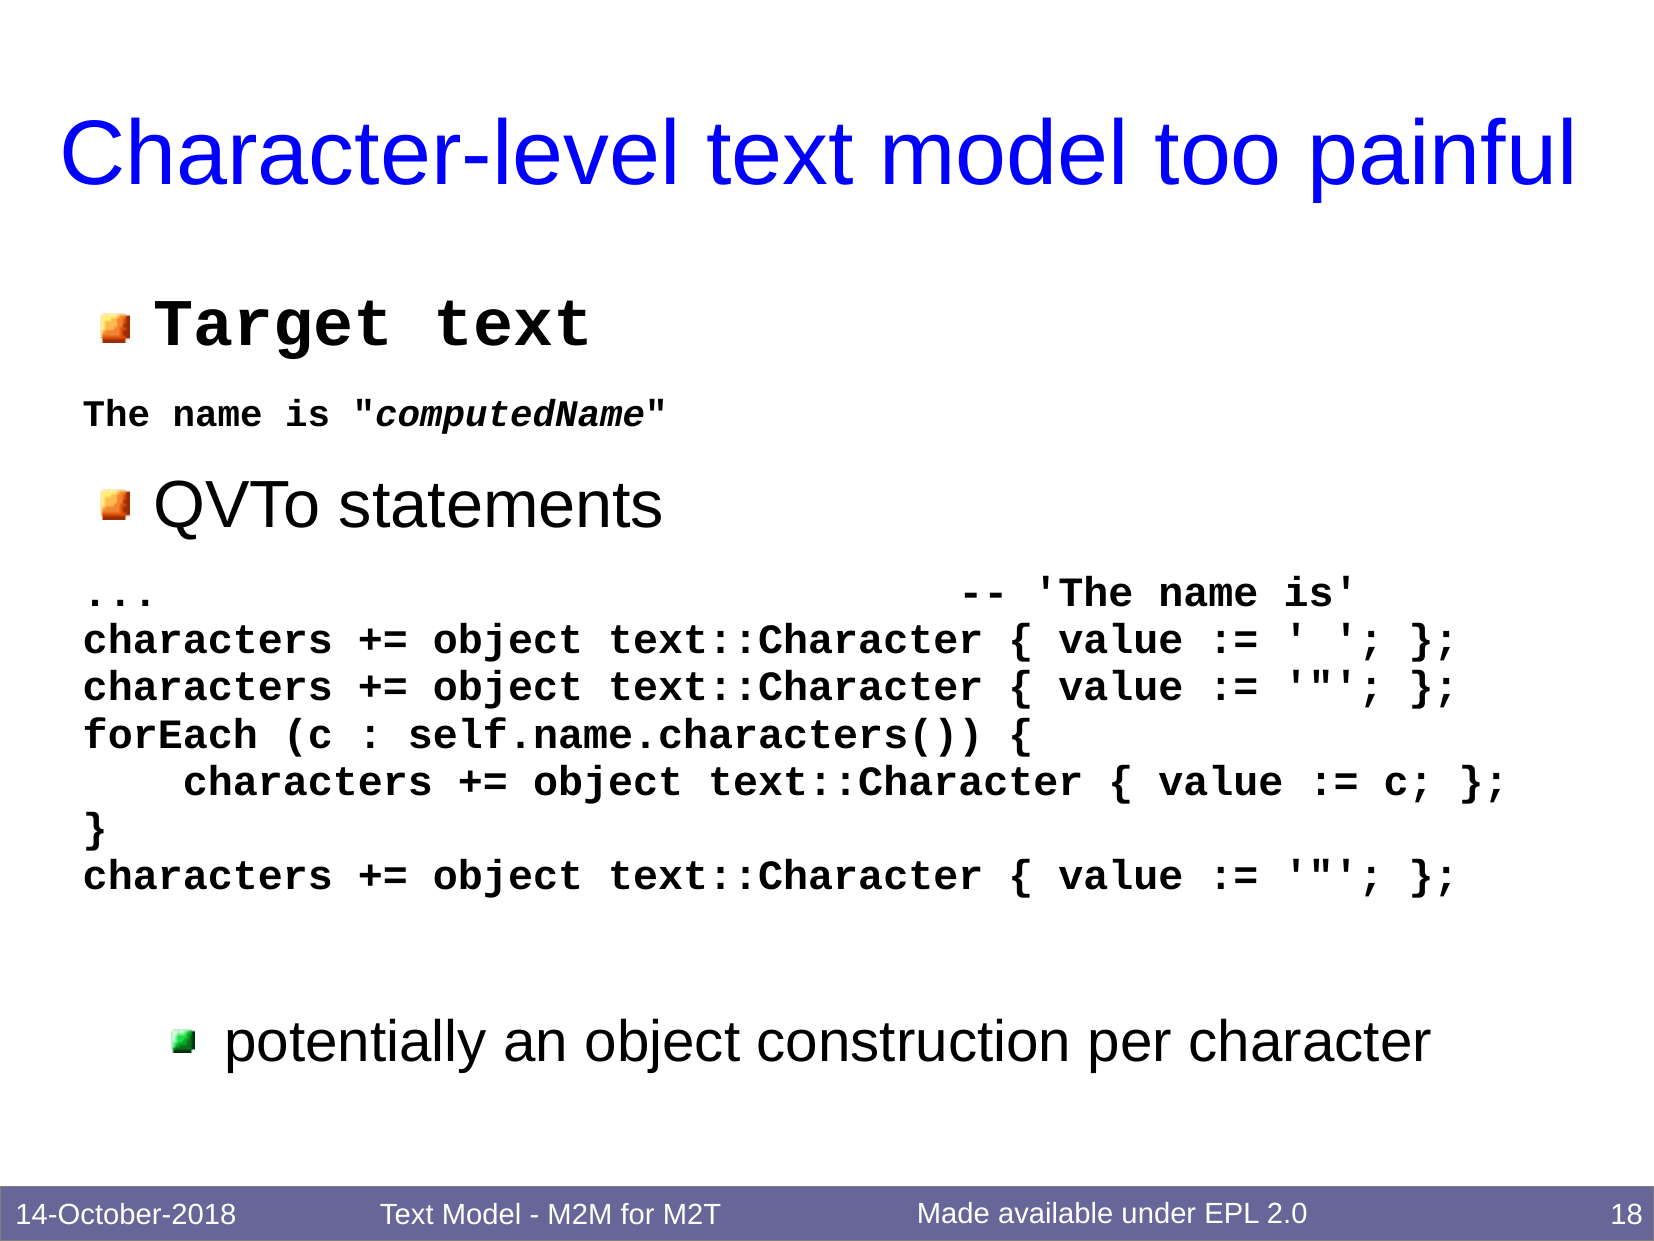

# Character-level text model too painful
Target text
The name is "computedName"
QVTo statements
... -- 'The name is'
characters += object text::Character { value := ' '; };
characters += object text::Character { value := '"'; };
forEach (c : self.name.characters()) {
 characters += object text::Character { value := c; };
}
characters += object text::Character { value := '"'; };
potentially an object construction per character
14-October-2018
Text Model - M2M for M2T
18